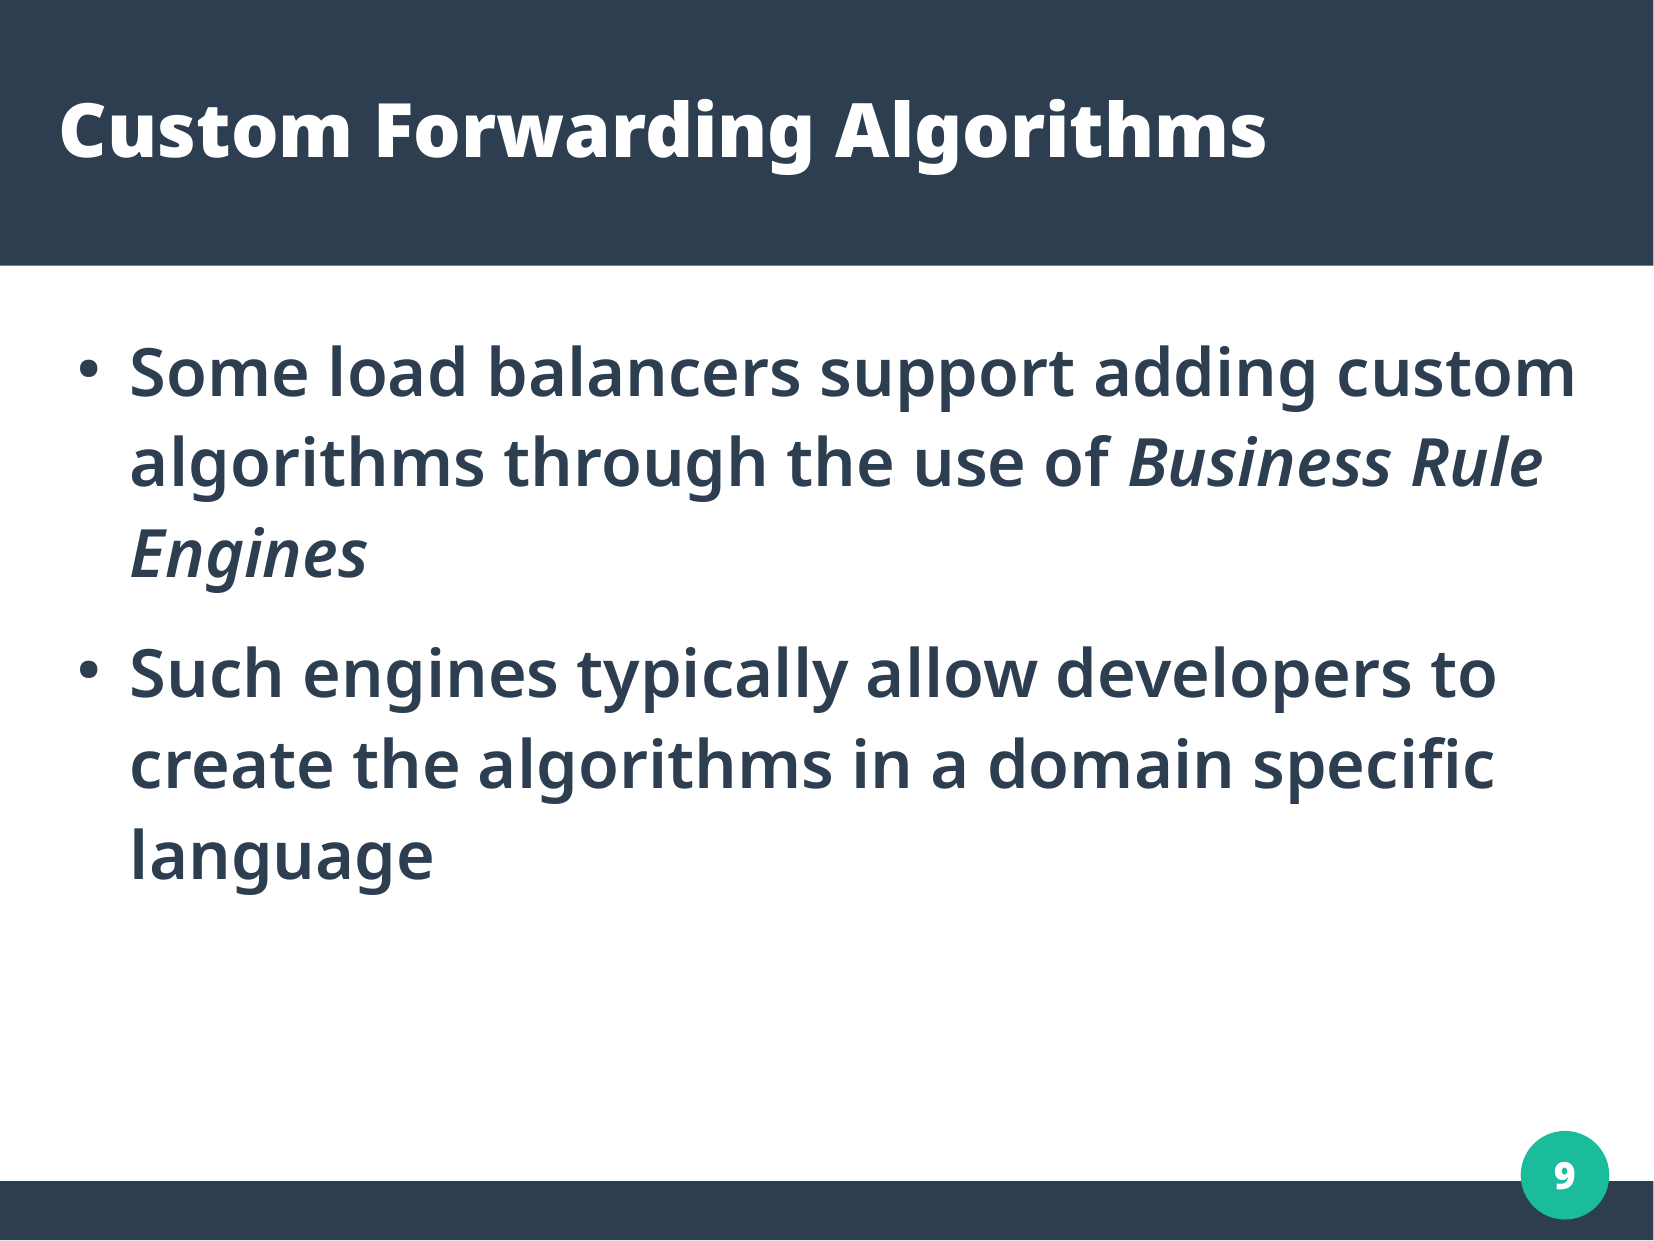

# Custom Forwarding Algorithms
Some load balancers support adding custom algorithms through the use of Business Rule Engines
Such engines typically allow developers to create the algorithms in a domain specific language
9